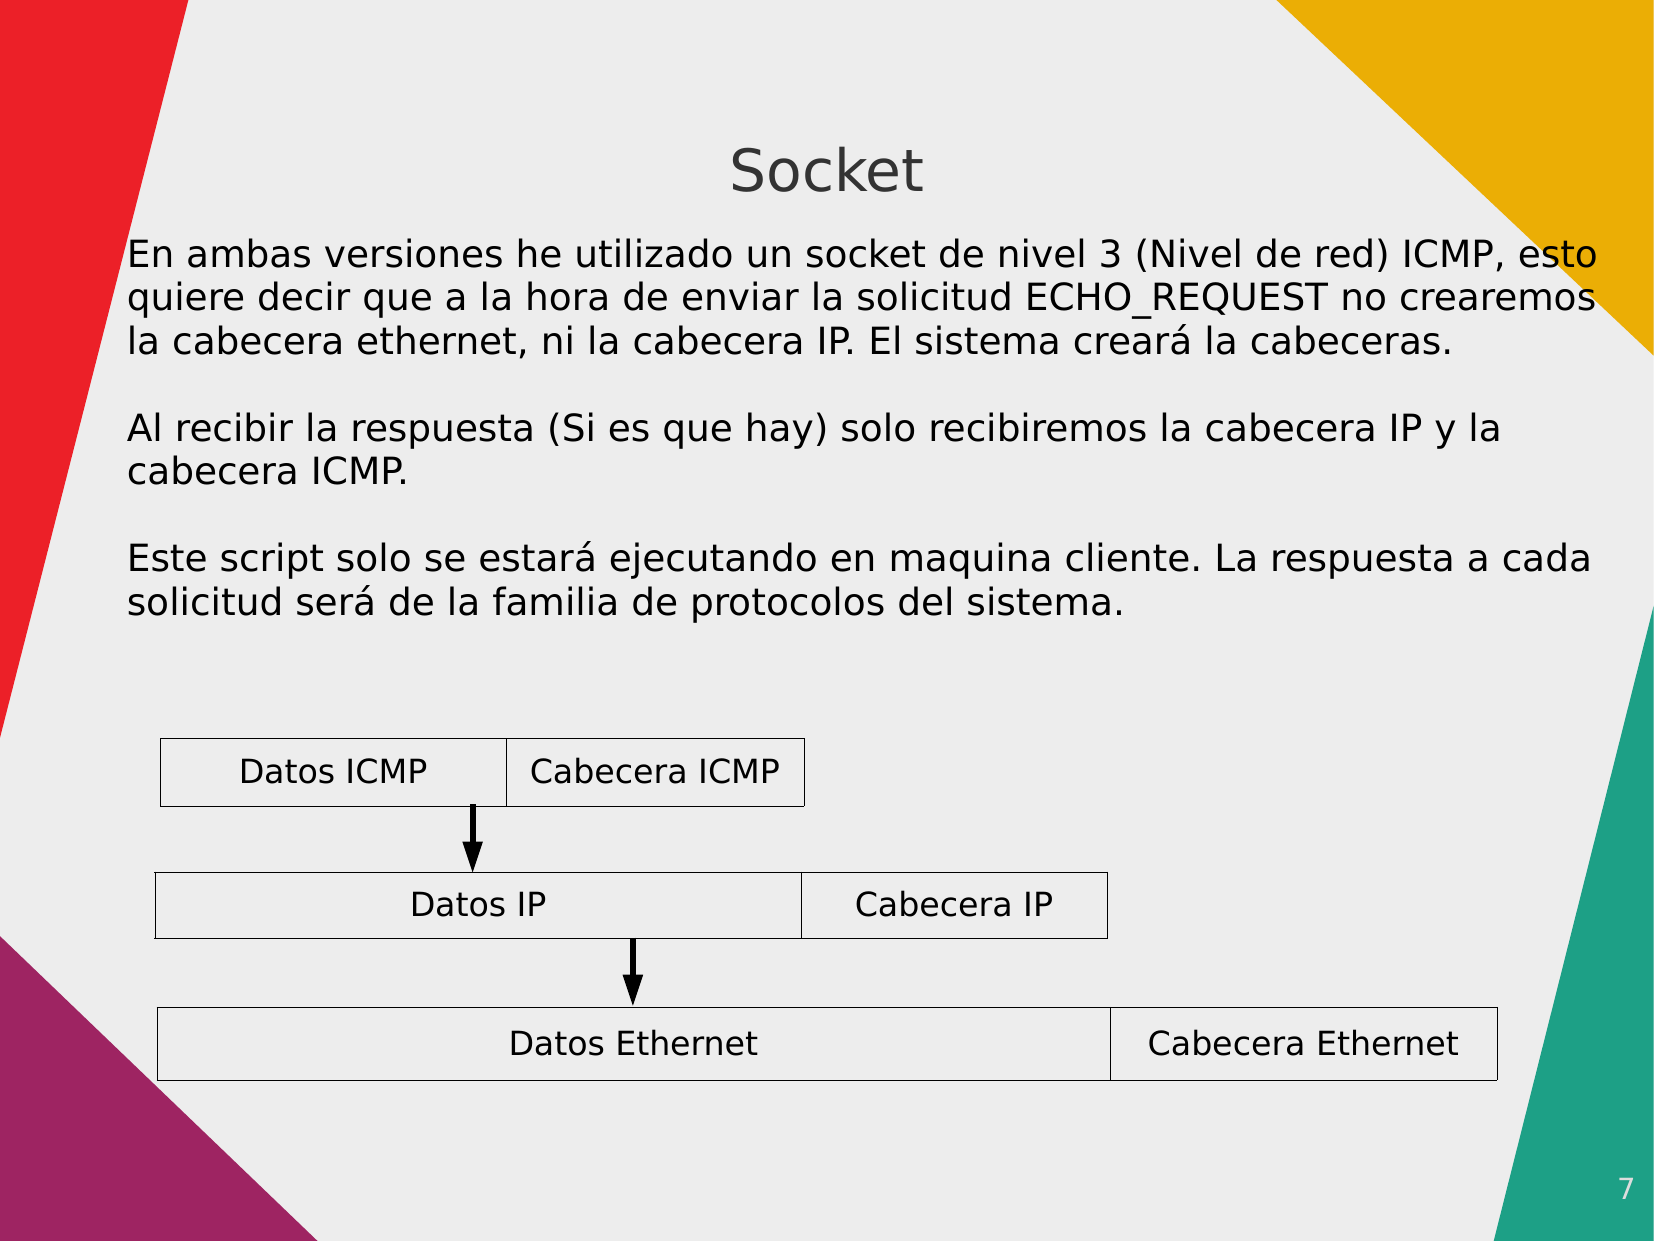

# Socket
En ambas versiones he utilizado un socket de nivel 3 (Nivel de red) ICMP, esto quiere decir que a la hora de enviar la solicitud ECHO_REQUEST no crearemos la cabecera ethernet, ni la cabecera IP. El sistema creará la cabeceras.
Al recibir la respuesta (Si es que hay) solo recibiremos la cabecera IP y la cabecera ICMP.
Este script solo se estará ejecutando en maquina cliente. La respuesta a cada solicitud será de la familia de protocolos del sistema.
| Datos ICMP | Cabecera ICMP |
| --- | --- |
| Datos IP | Cabecera IP |
| --- | --- |
| Datos Ethernet | Cabecera Ethernet |
| --- | --- |
7